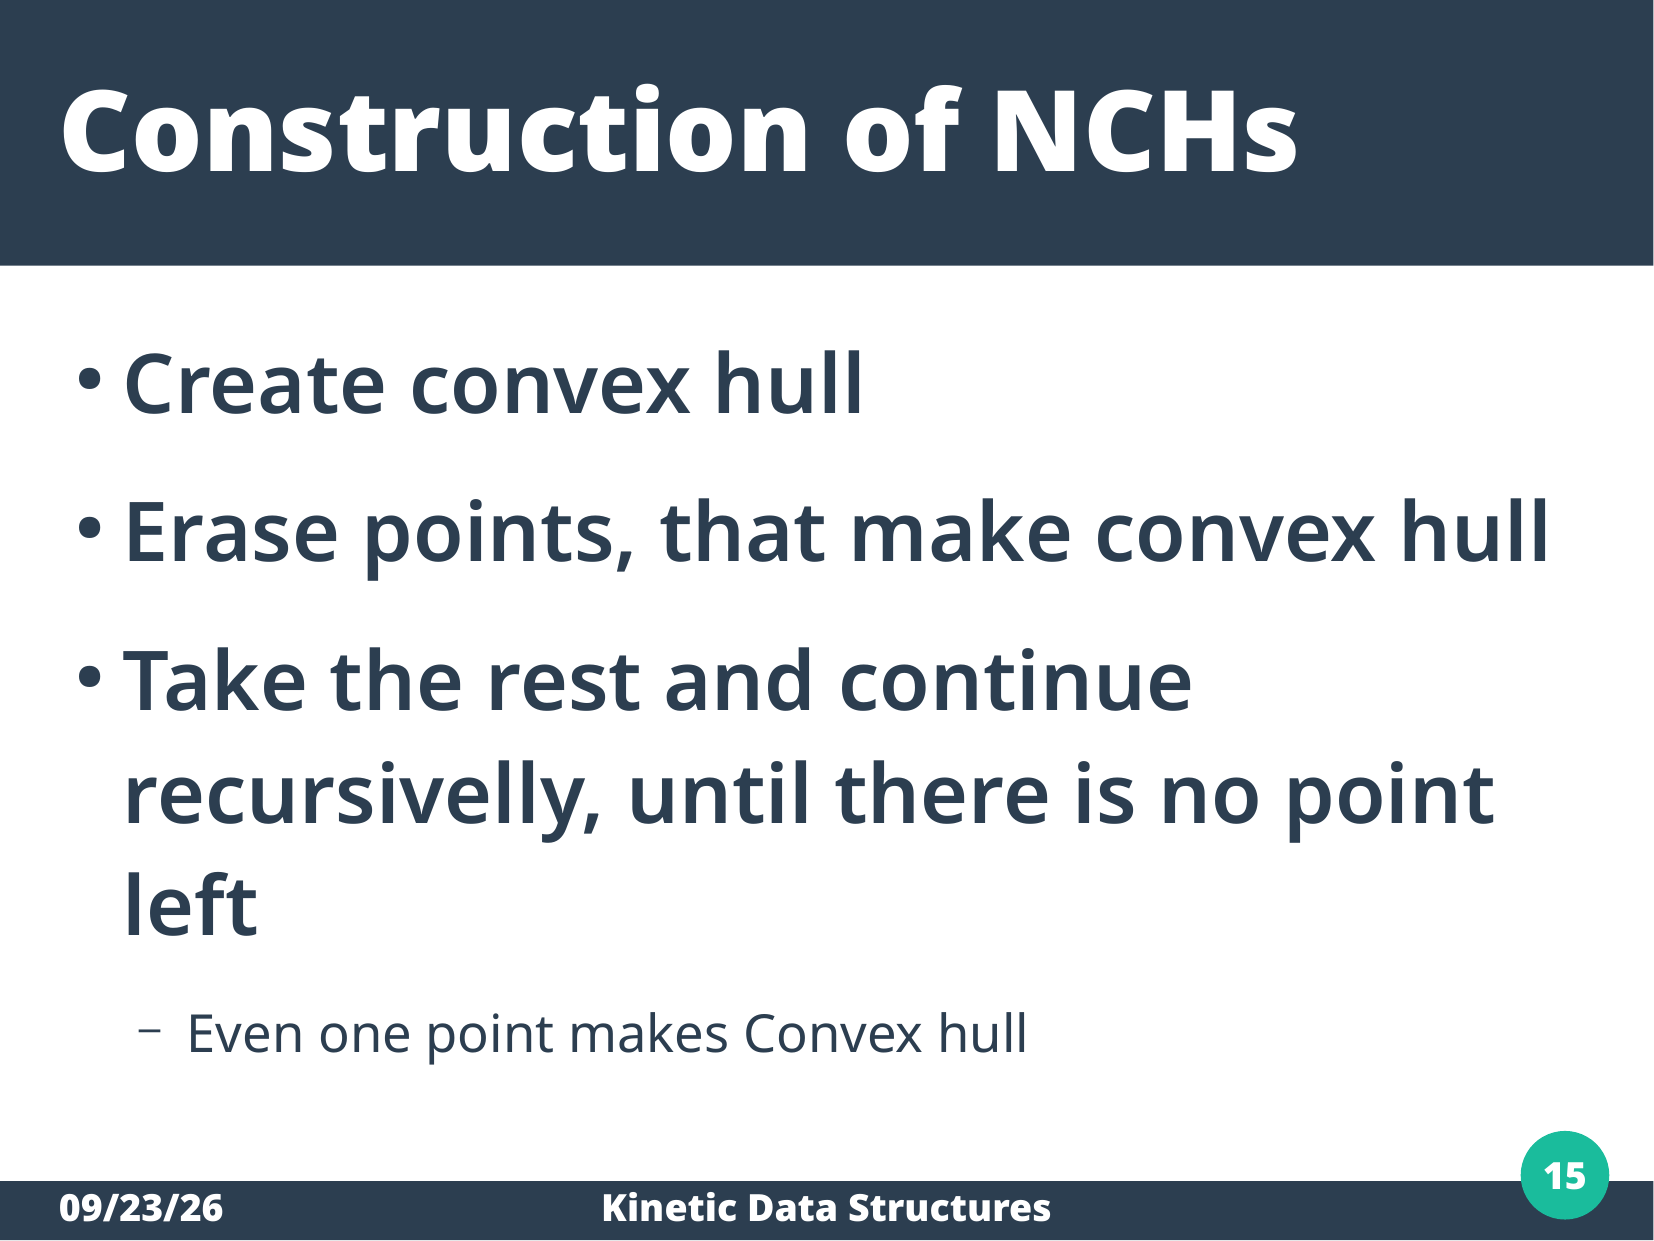

# Construction of NCHs
Create convex hull
Erase points, that make convex hull
Take the rest and continue recursivelly, until there is no point left
Even one point makes Convex hull
15
Kinetic Data Structures